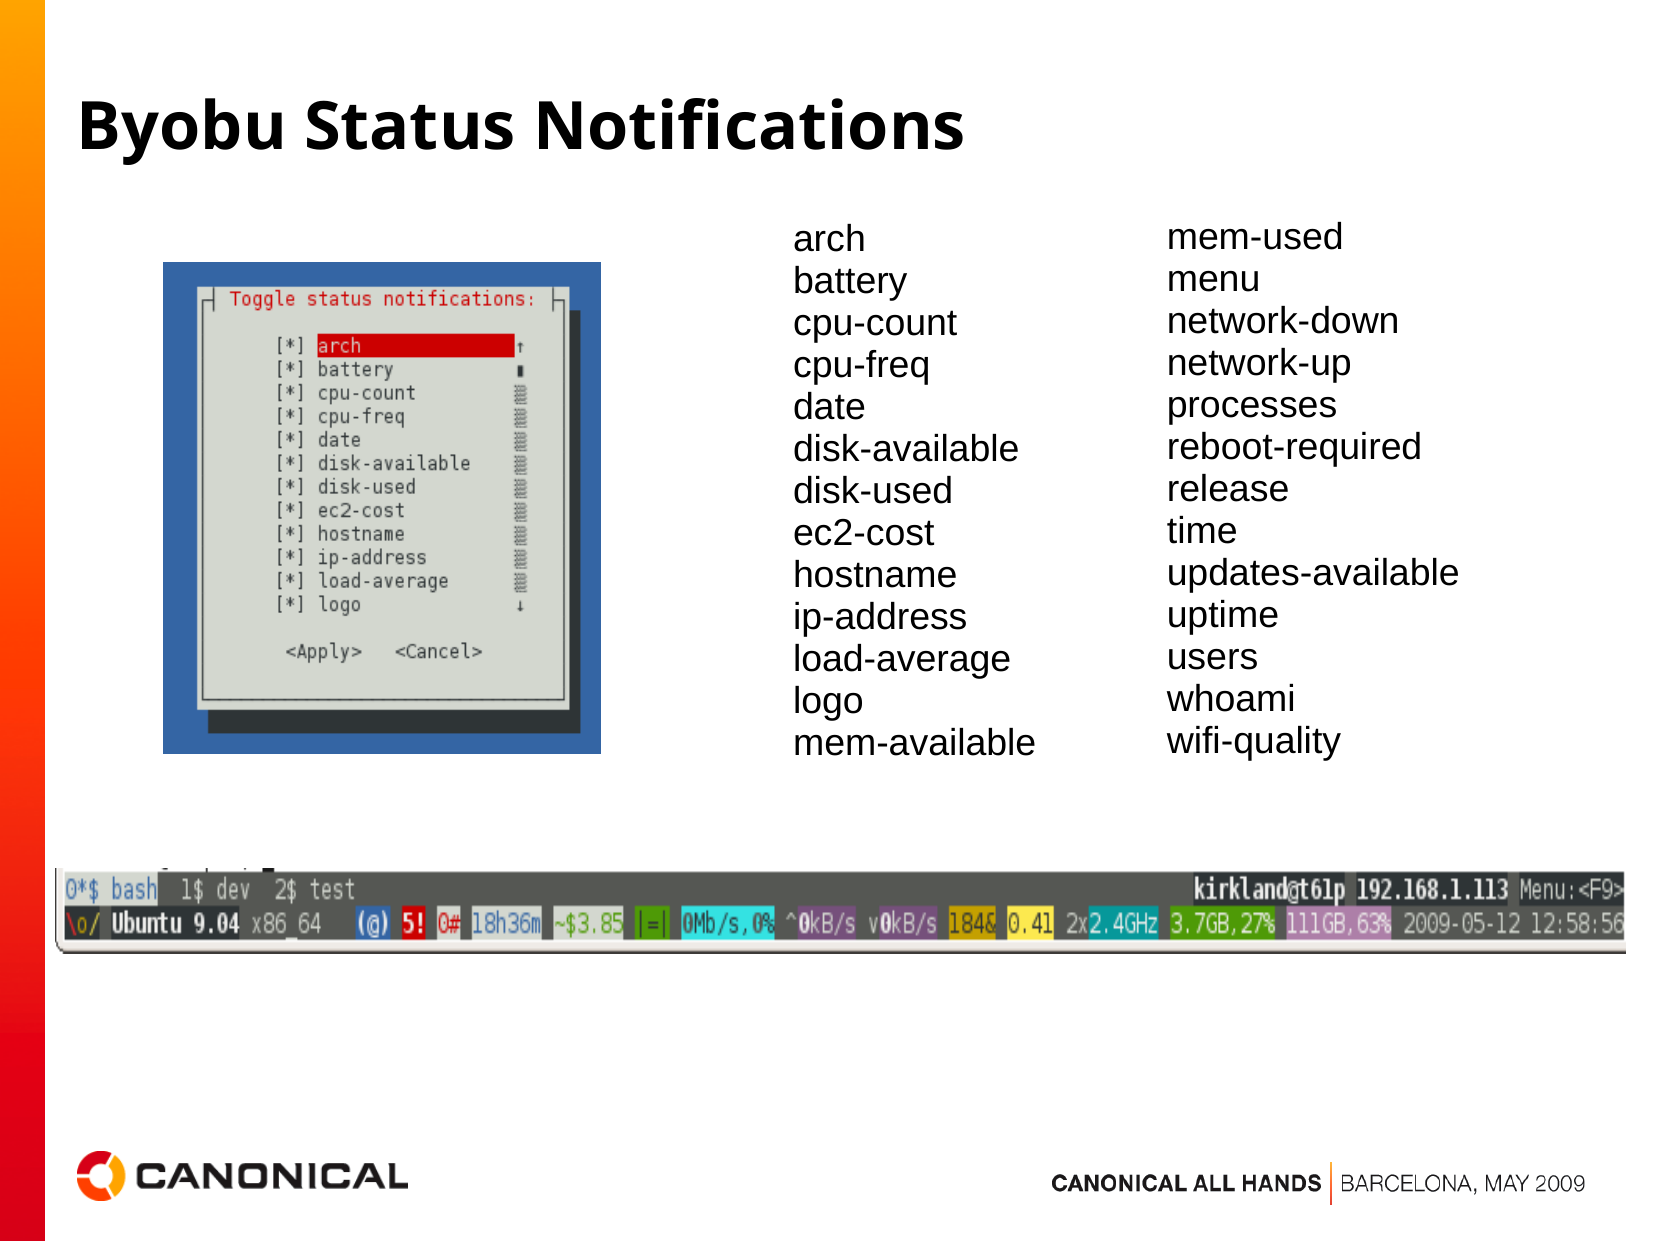

# Byobu Status Notifications
mem-used
menu
network-down
network-up
processes
reboot-required
release
time
updates-available
uptime
users
whoami
wifi-quality
arch
battery
cpu-count
cpu-freq
date
disk-available
disk-used
ec2-cost
hostname
ip-address
load-average
logo
mem-available